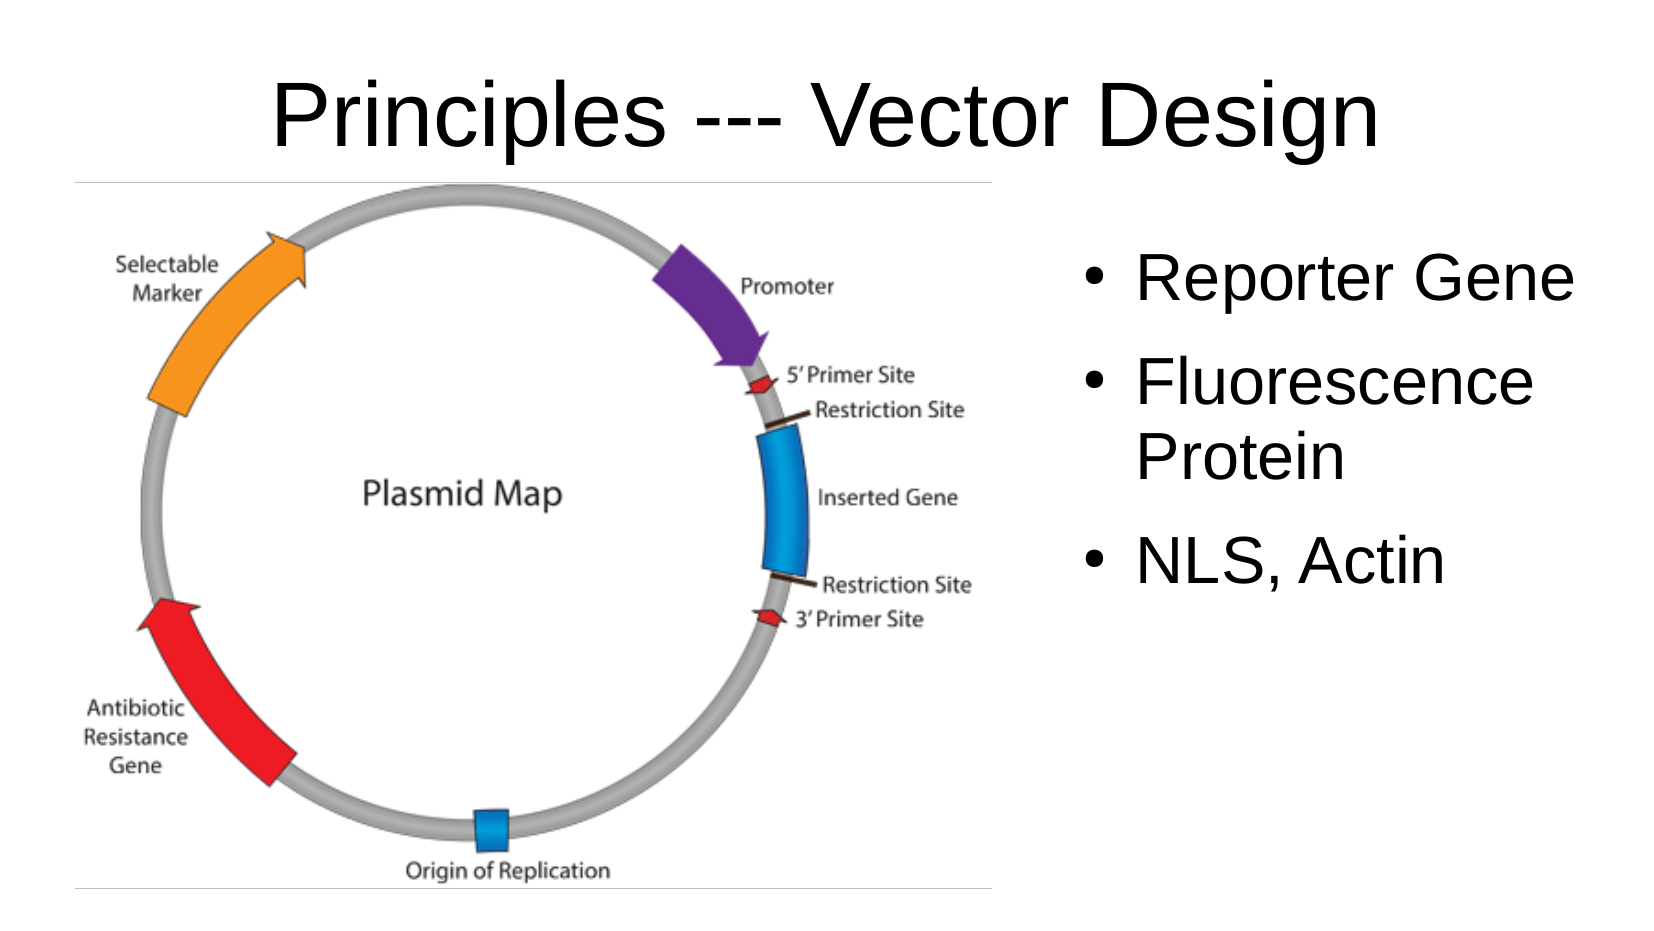

# Principles --- Vector Design
Reporter Gene
Fluorescence Protein
NLS, Actin